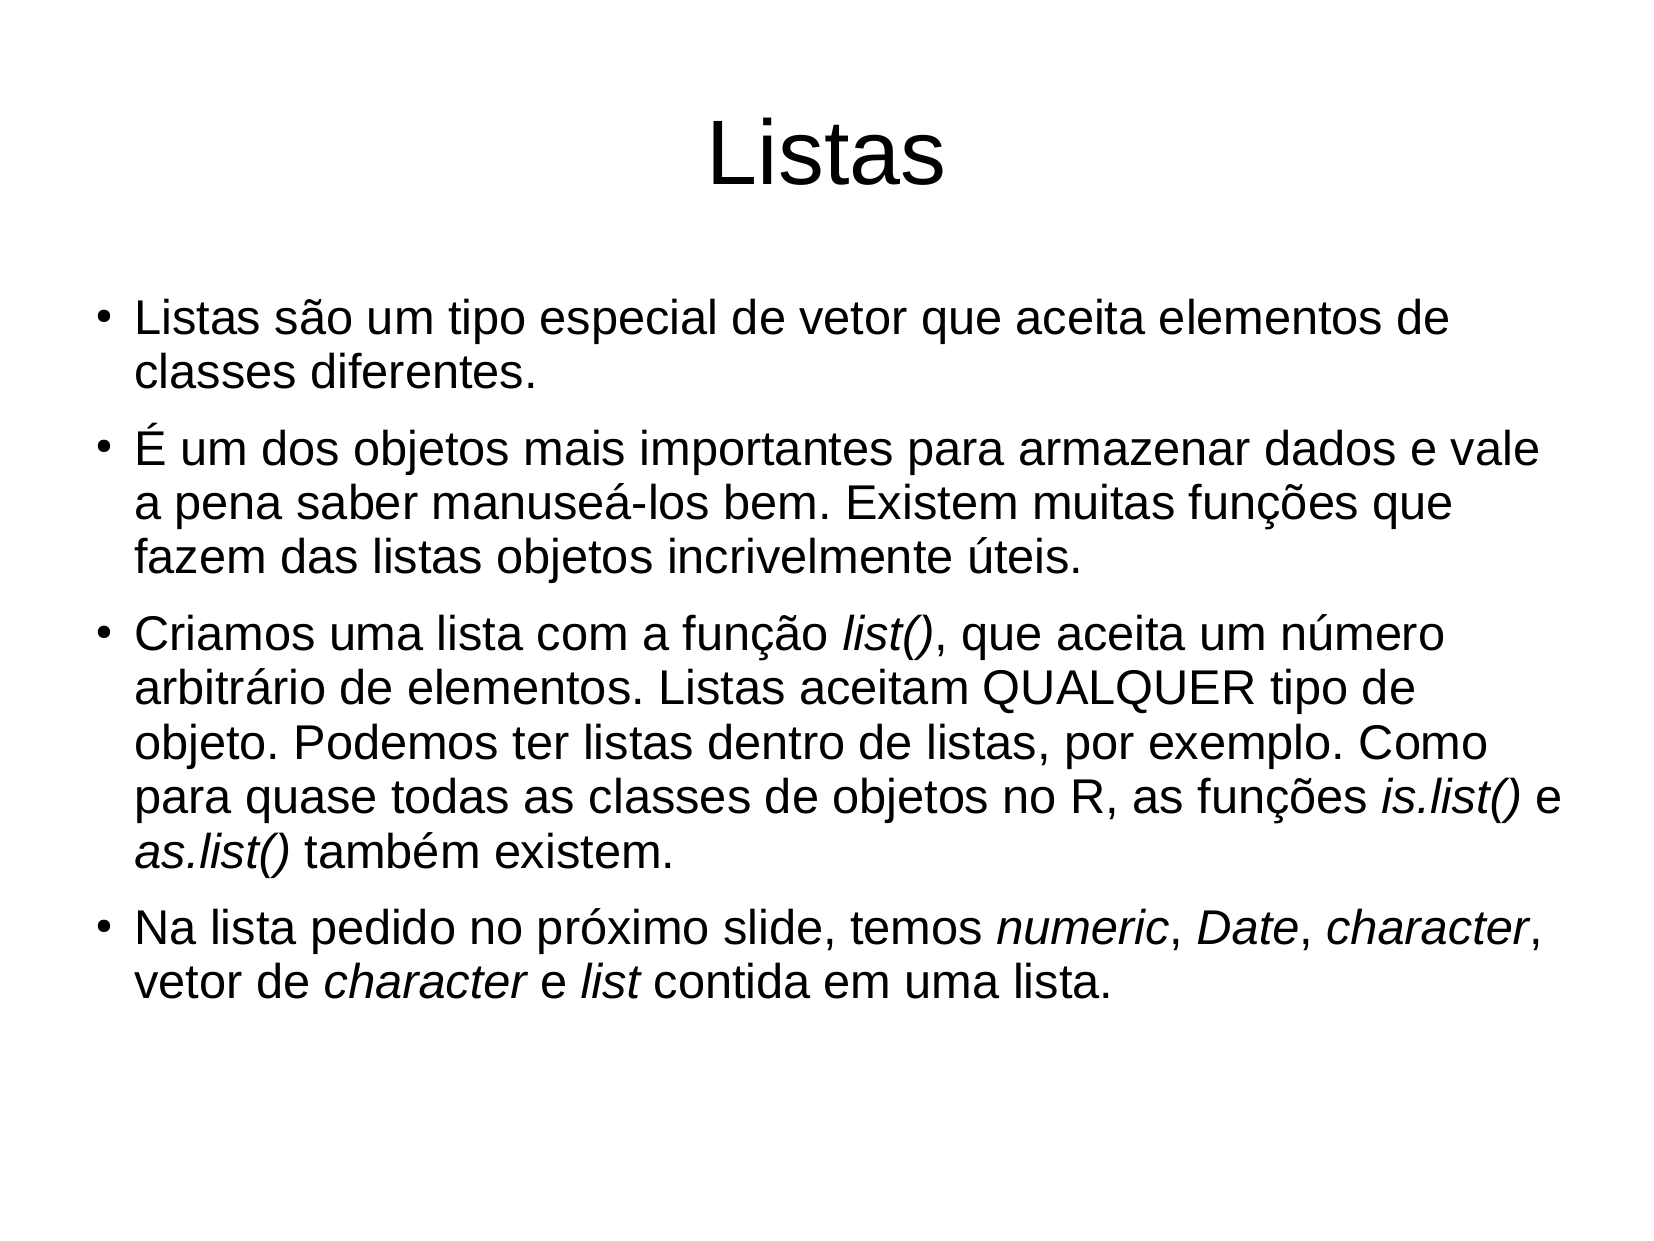

# Listas
Listas são um tipo especial de vetor que aceita elementos de classes diferentes.
É um dos objetos mais importantes para armazenar dados e vale a pena saber manuseá-los bem. Existem muitas funções que fazem das listas objetos incrivelmente úteis.
Criamos uma lista com a função list(), que aceita um número arbitrário de elementos. Listas aceitam QUALQUER tipo de objeto. Podemos ter listas dentro de listas, por exemplo. Como para quase todas as classes de objetos no R, as funções is.list() e as.list() também existem.
Na lista pedido no próximo slide, temos numeric, Date, character, vetor de character e list contida em uma lista.